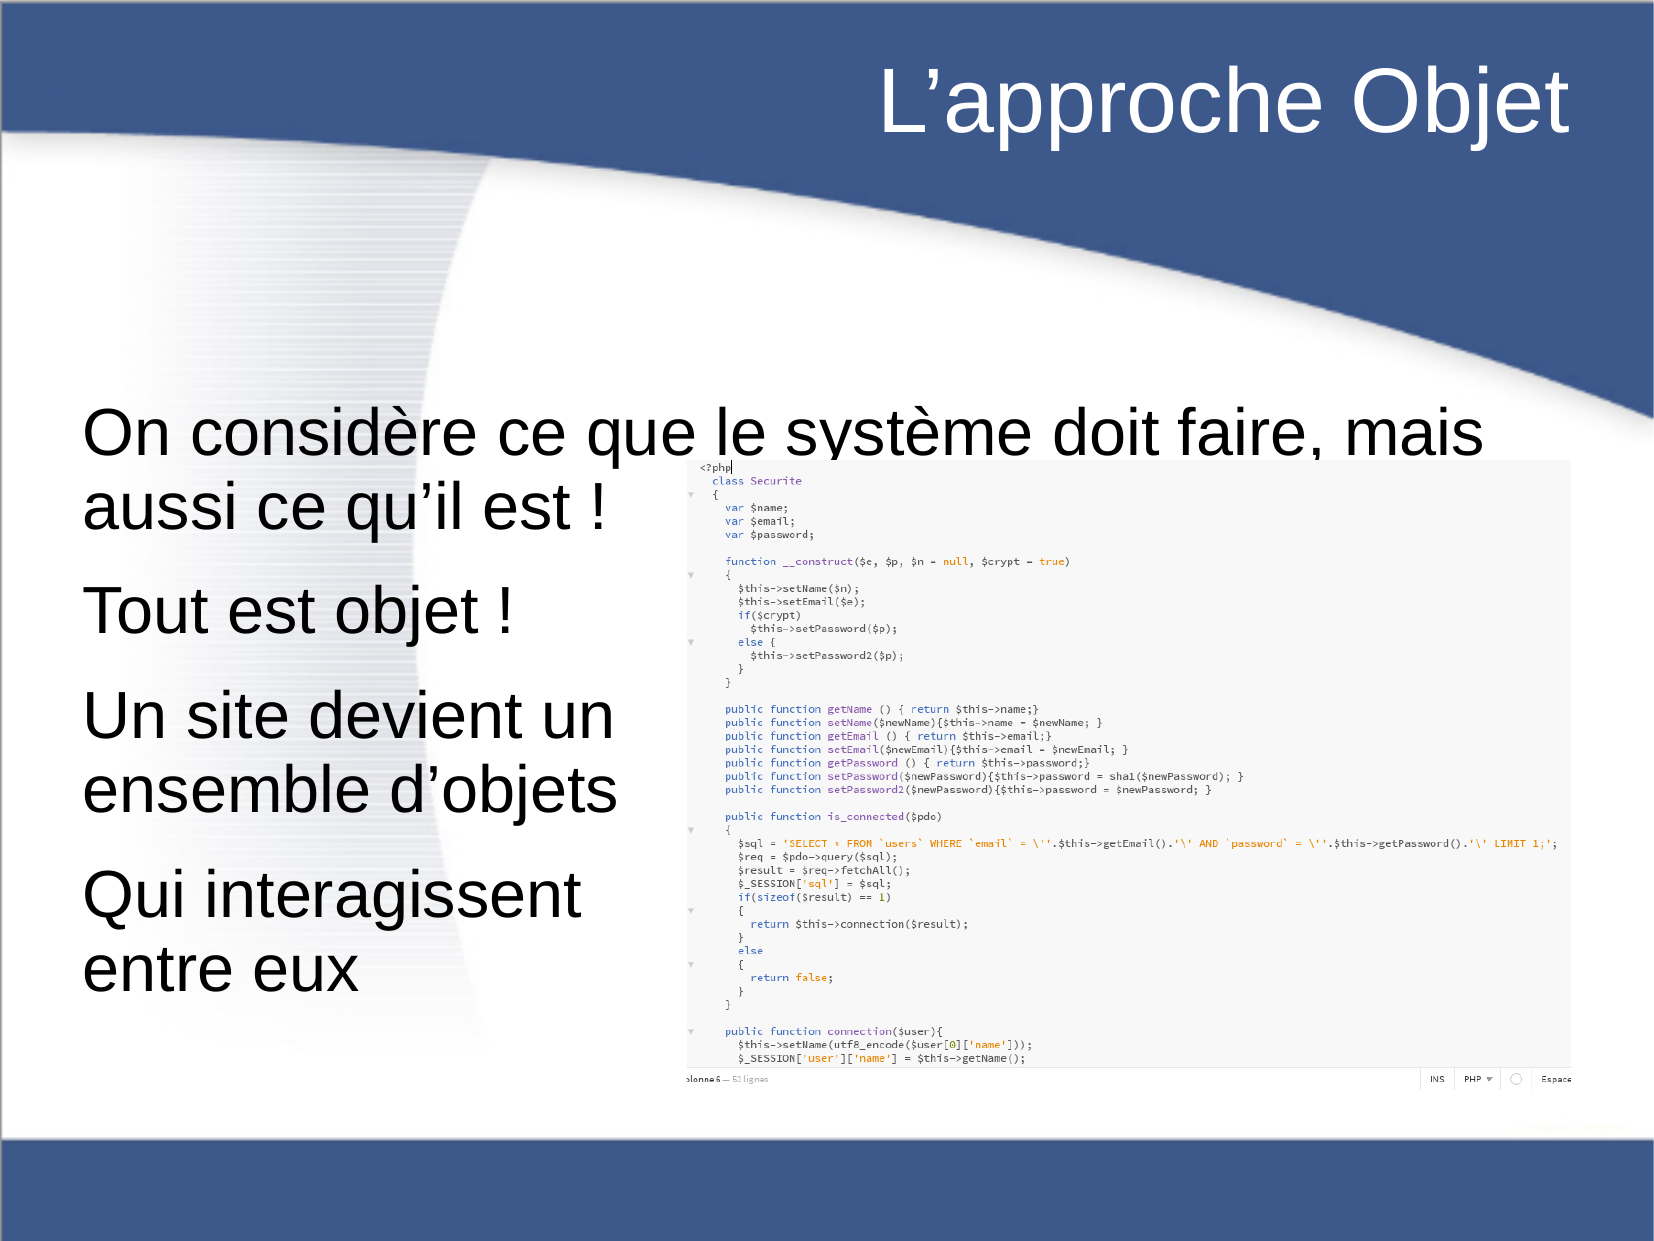

# L’approche Objet
On considère ce que le système doit faire, mais aussi ce qu’il est !
Tout est objet !
Un site devient un
ensemble d’objets
Qui interagissent
entre eux